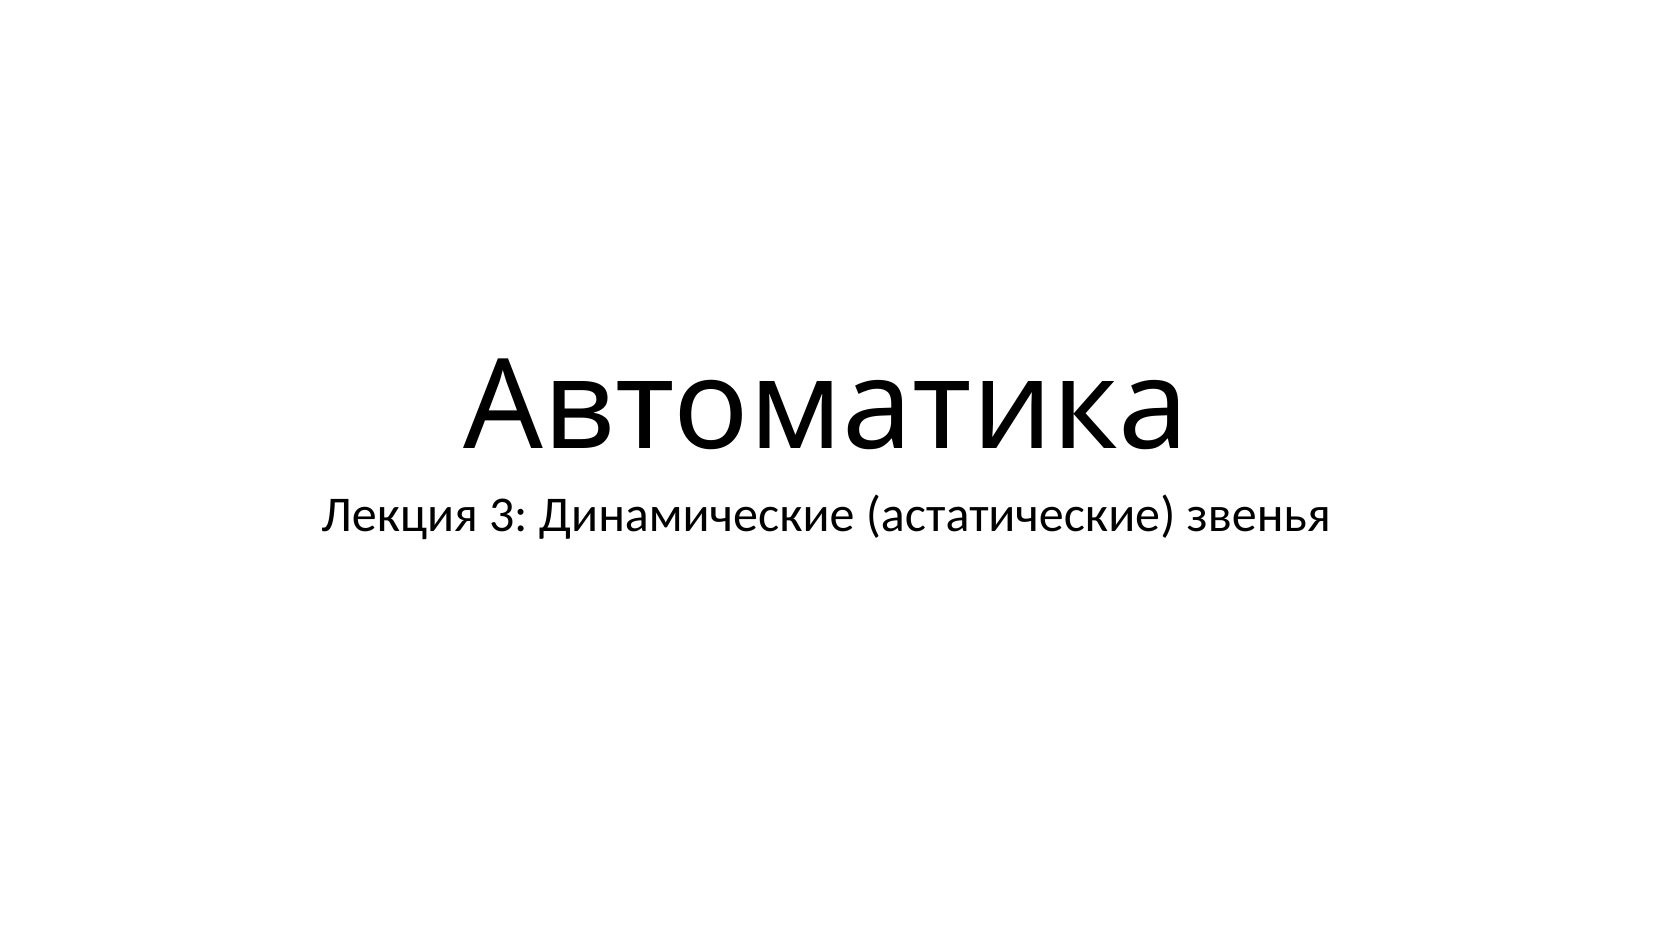

# Автоматика
Лекция 3: Динамические (астатические) звенья